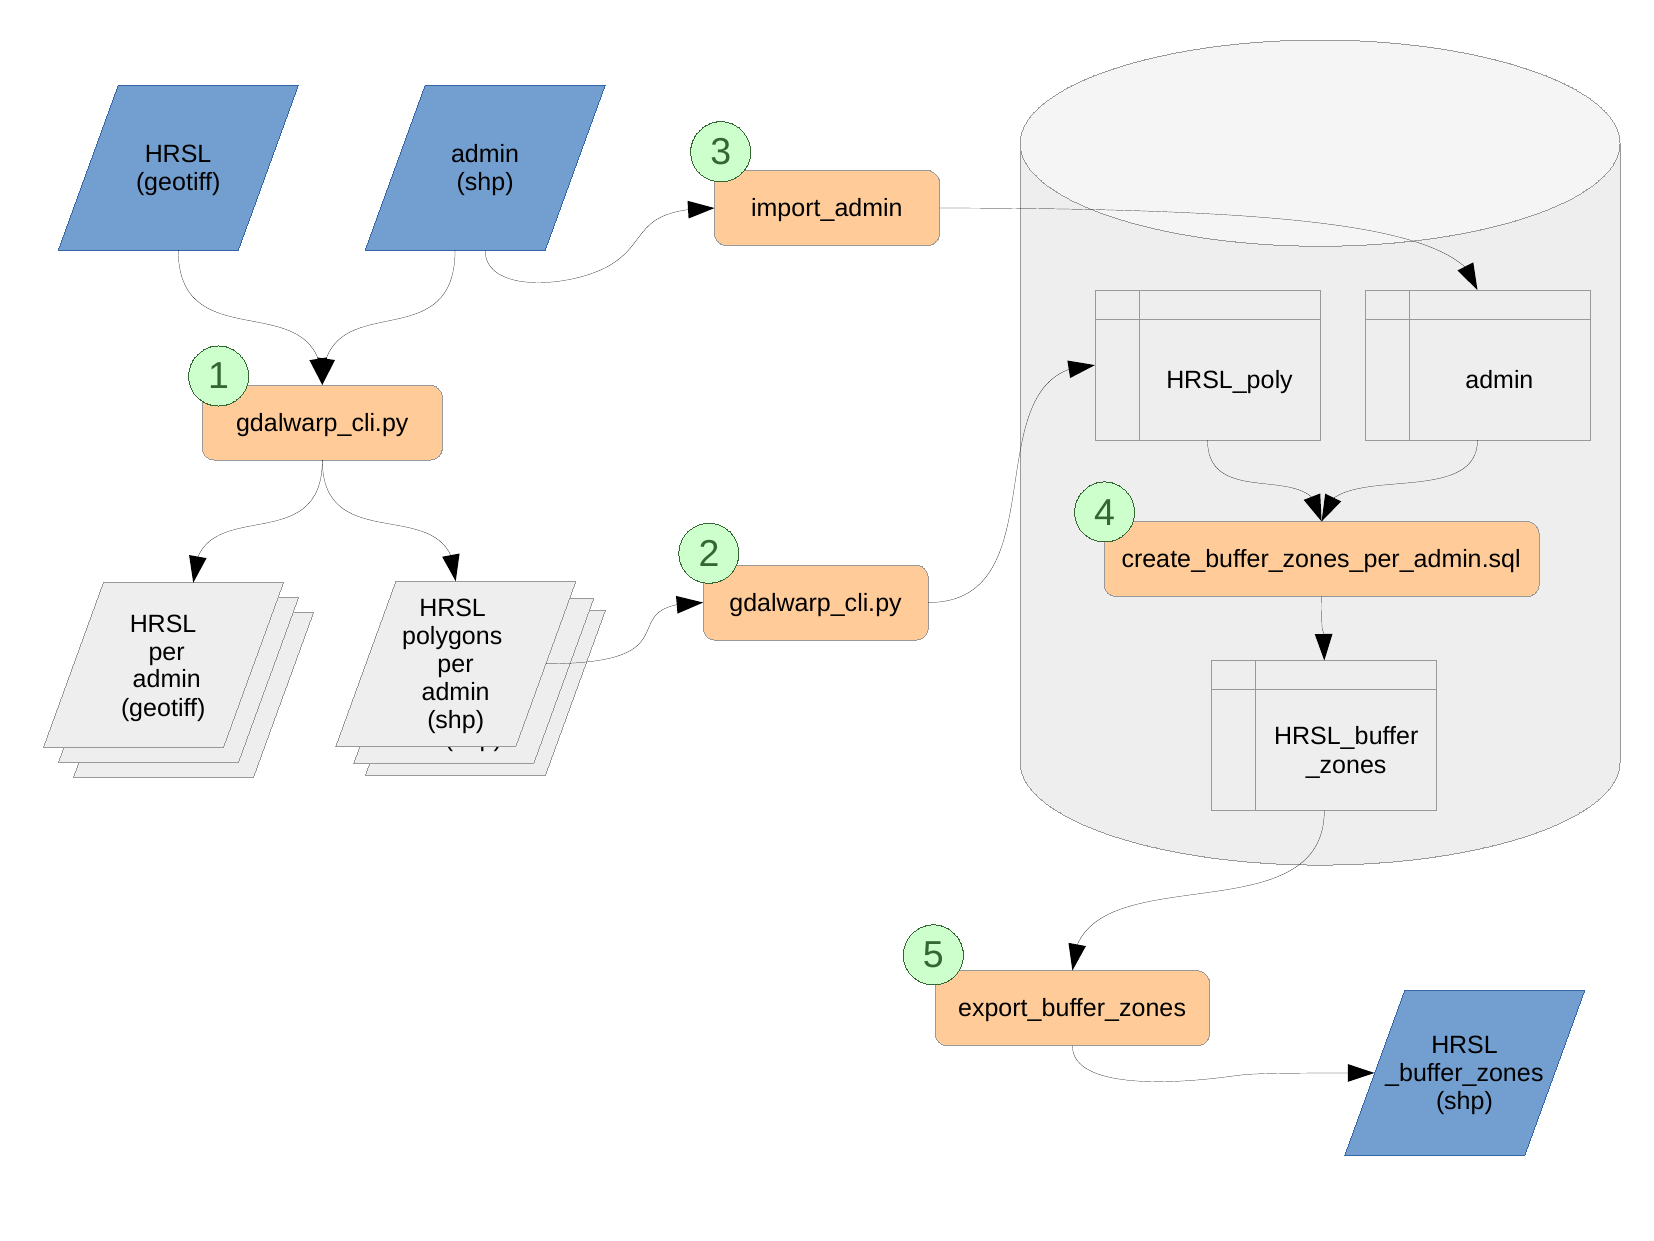

HRSL
(geotiff)
admin
(shp)
3
import_admin
HRSL_poly
admin
1
gdalwarp_cli.py
4
create_buffer_zones_per_admin.sql
2
gdalwarp_cli.py
HRSL
polygons
per
admin
(shp)
HRSL
 per
 admin
(geotiff)
HRSL
 Per
 admin
(geotiff)
HRSL
polygons
per
admin
(shp)
HRSL
polygons
per
admin
(shp)
HRSL
 Per
 admin
(geotiff)
HRSL_buffer
_zones
5
export_buffer_zones
HRSL
_buffer_zones
(shp)